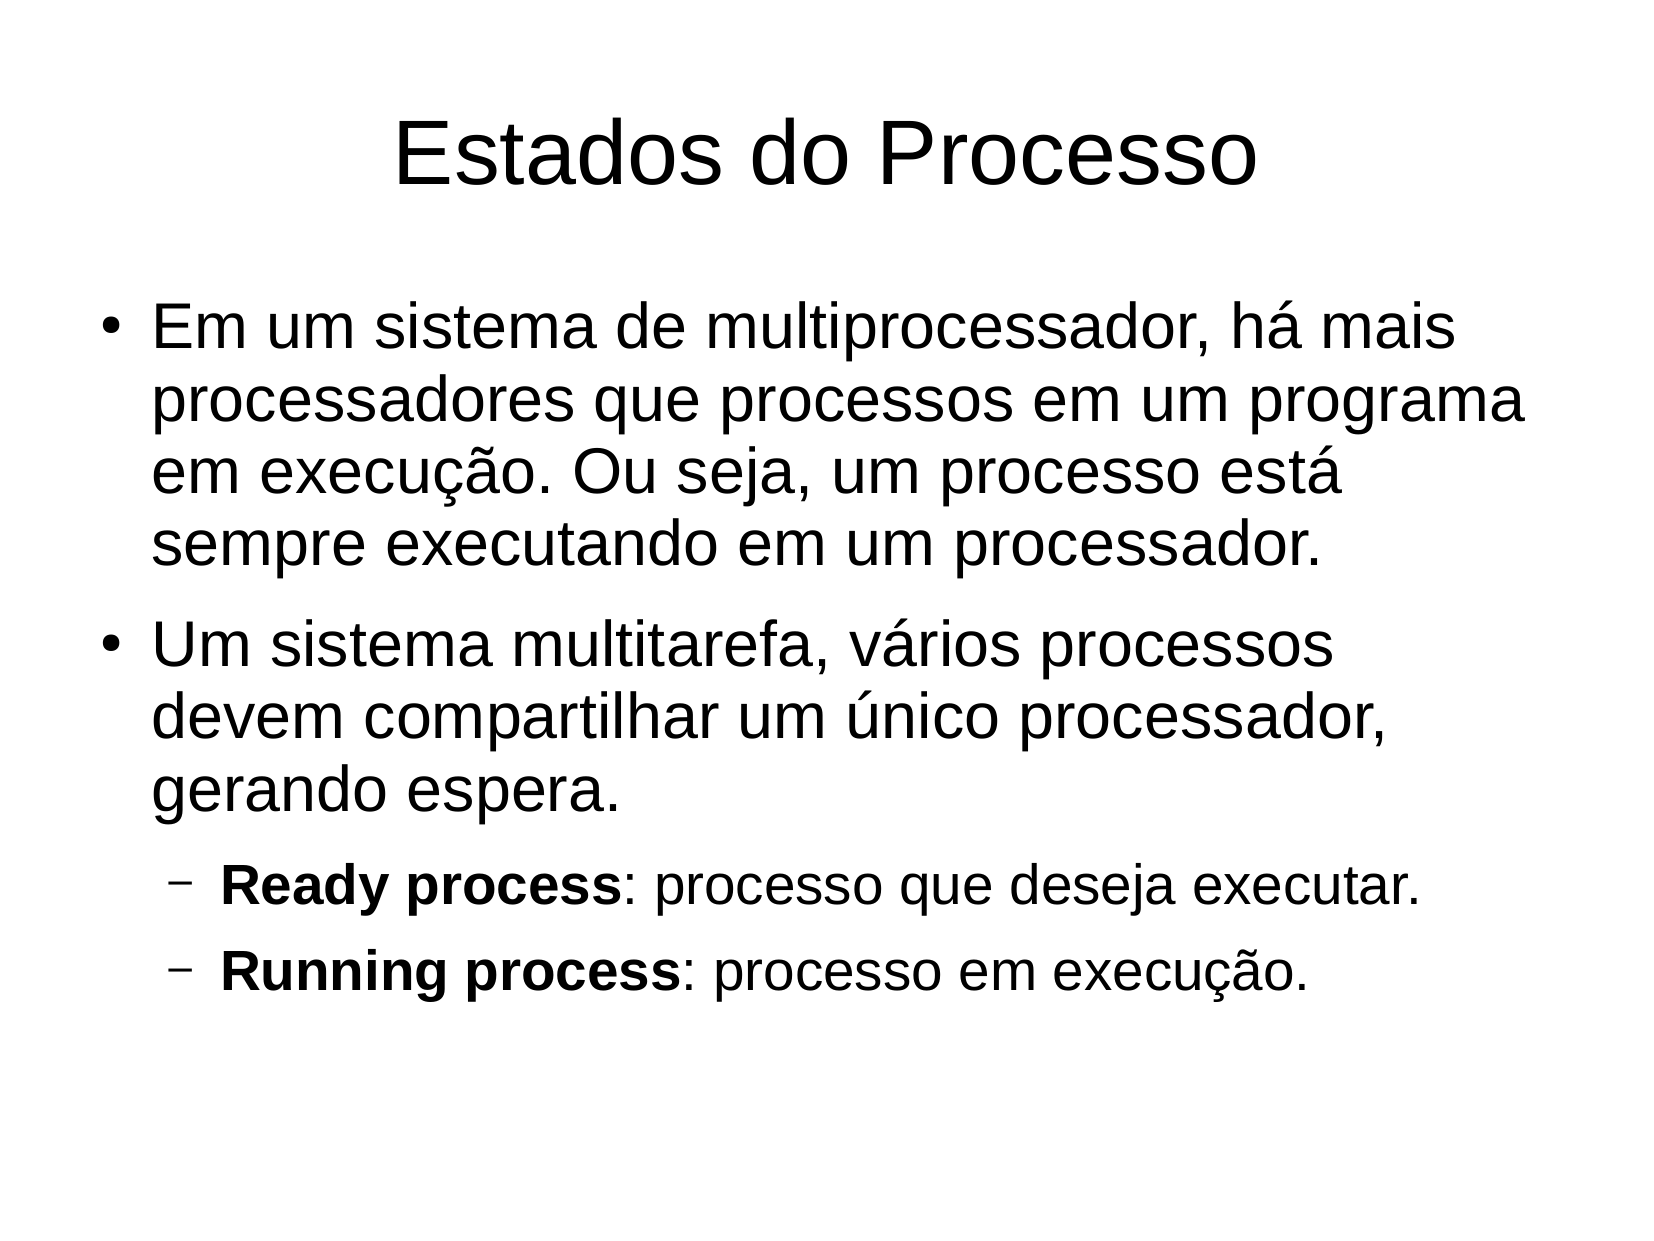

# Estados do Processo
Em um sistema de multiprocessador, há mais processadores que processos em um programa em execução. Ou seja, um processo está sempre executando em um processador.
Um sistema multitarefa, vários processos devem compartilhar um único processador, gerando espera.
Ready process: processo que deseja executar.
Running process: processo em execução.